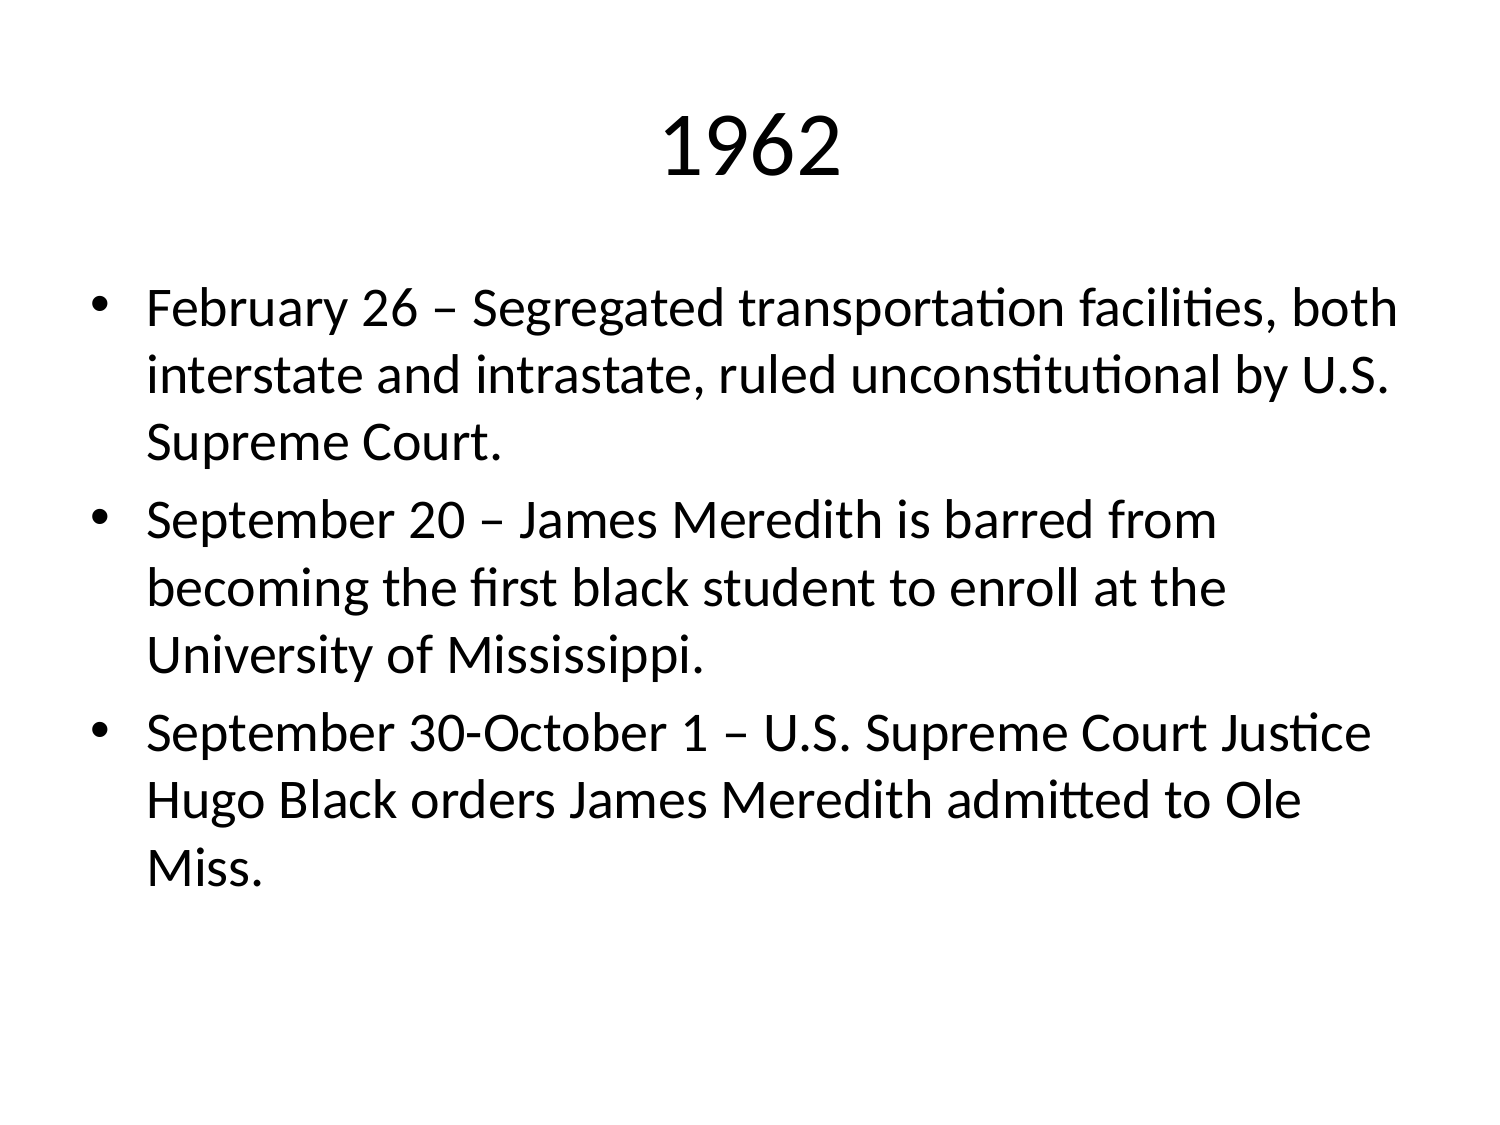

# 1962
February 26 – Segregated transportation facilities, both interstate and intrastate, ruled unconstitutional by U.S. Supreme Court.
September 20 – James Meredith is barred from becoming the first black student to enroll at the University of Mississippi.
September 30-October 1 – U.S. Supreme Court Justice Hugo Black orders James Meredith admitted to Ole Miss.